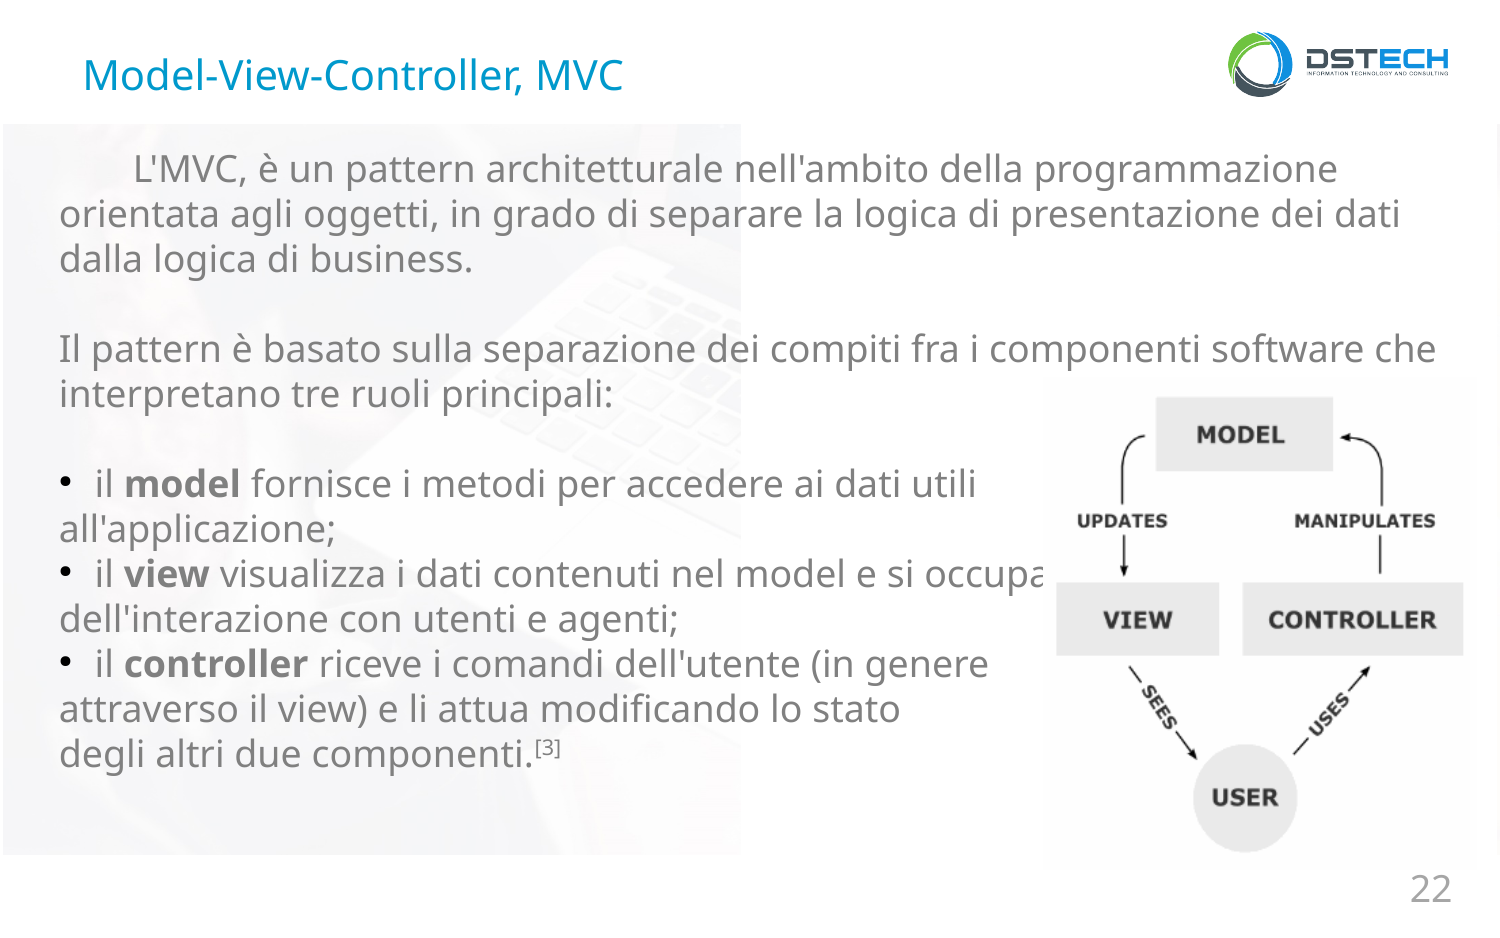

Model-View-Controller, MVC
	L'MVC, è un pattern architetturale nell'ambito della programmazione orientata agli oggetti, in grado di separare la logica di presentazione dei dati dalla logica di business.
Il pattern è basato sulla separazione dei compiti fra i componenti software che interpretano tre ruoli principali:
il model fornisce i metodi per accedere ai dati utili
all'applicazione;
il view visualizza i dati contenuti nel model e si occupa
dell'interazione con utenti e agenti;
il controller riceve i comandi dell'utente (in genere
attraverso il view) e li attua modificando lo stato
degli altri due componenti.[3]
22